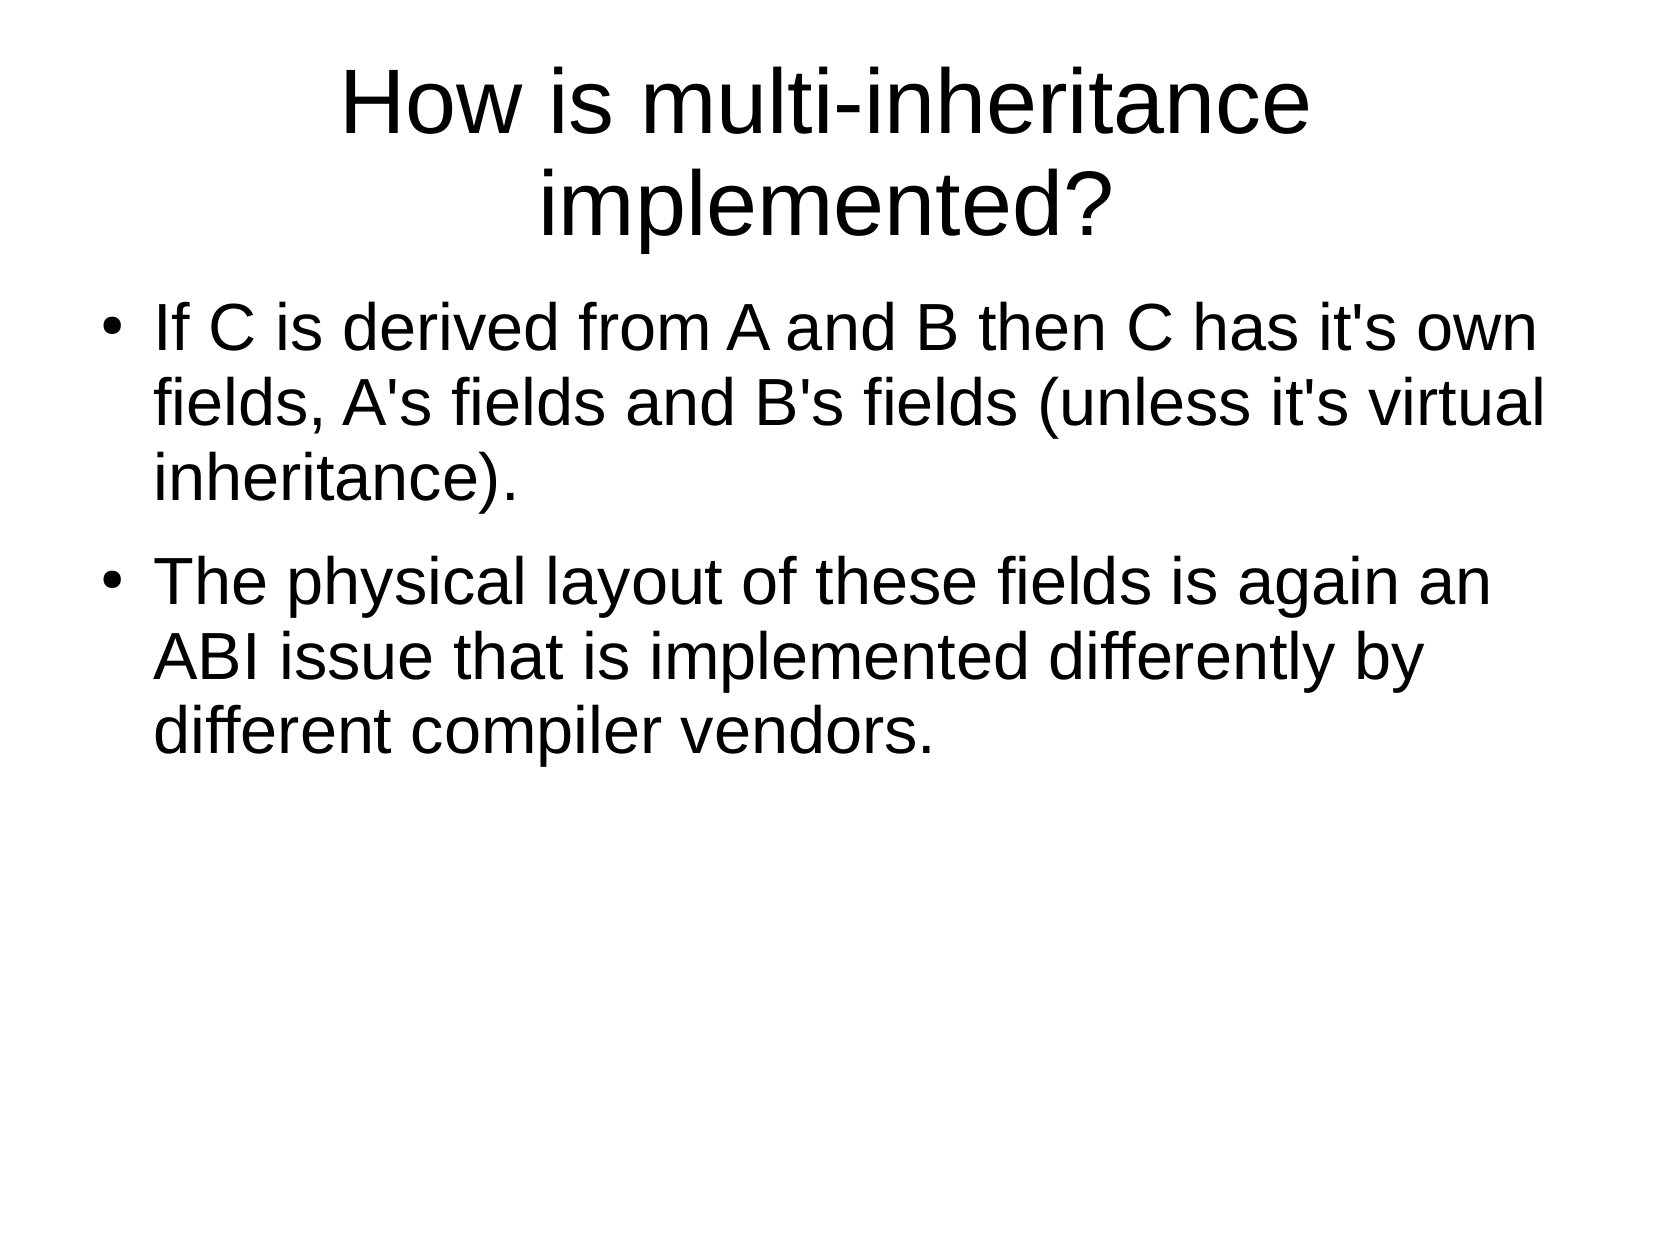

# How is multi-inheritance implemented?
If C is derived from A and B then C has it's own fields, A's fields and B's fields (unless it's virtual inheritance).
The physical layout of these fields is again an ABI issue that is implemented differently by different compiler vendors.